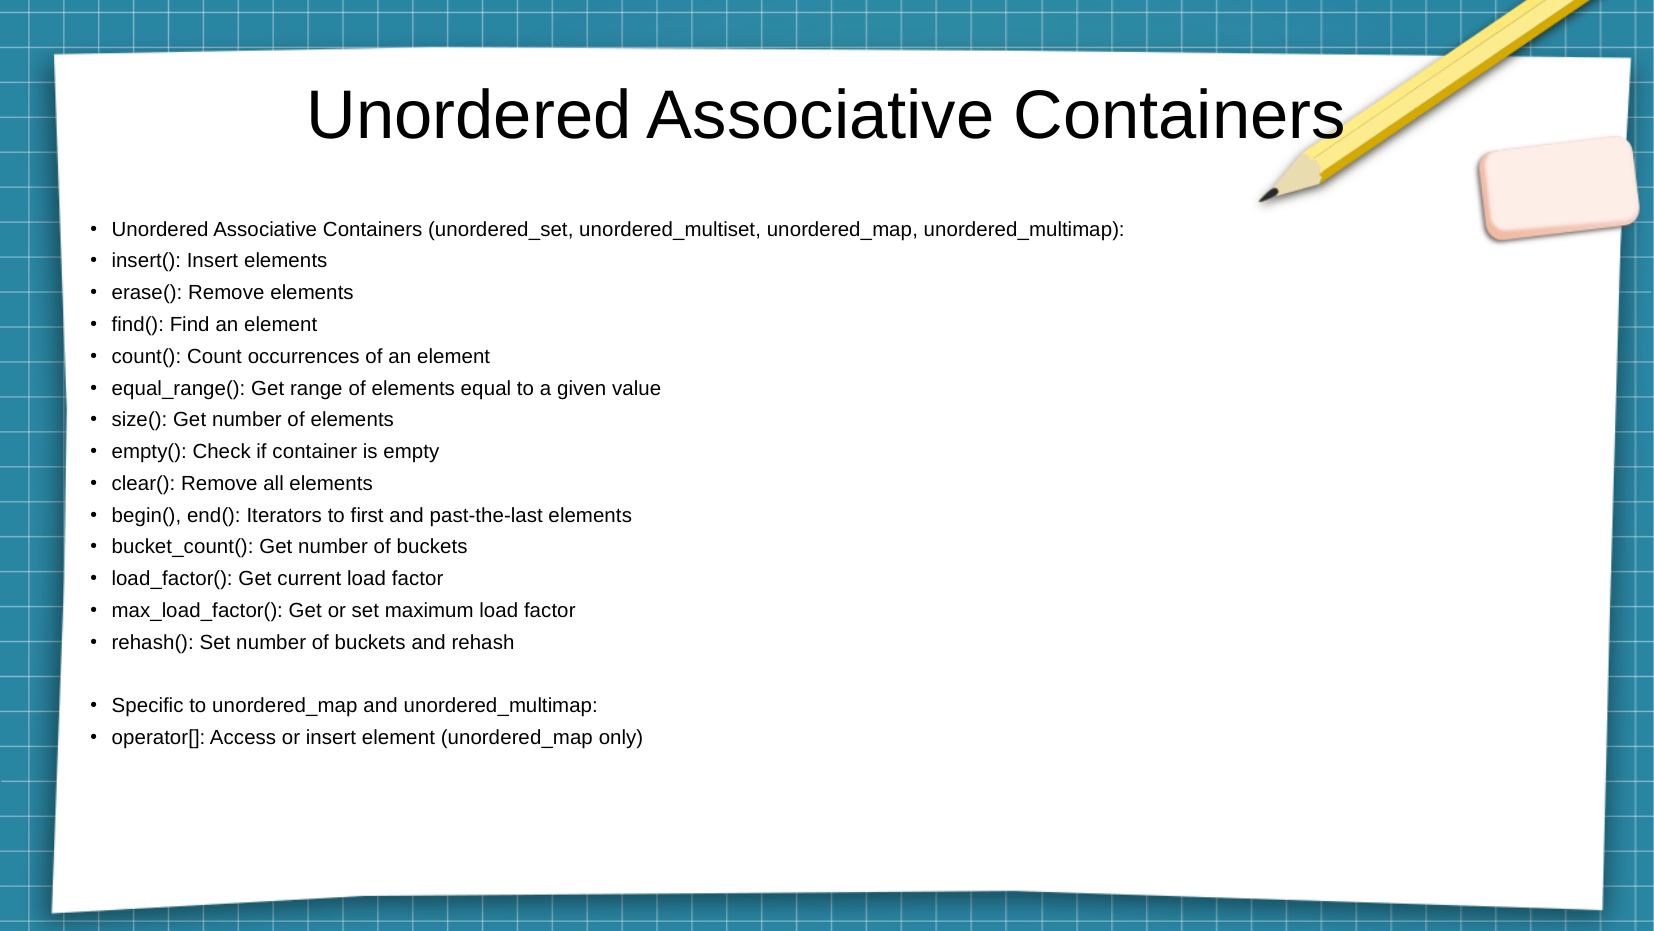

# Unordered Associative Containers
Unordered Associative Containers (unordered_set, unordered_multiset, unordered_map, unordered_multimap):
insert(): Insert elements
erase(): Remove elements
find(): Find an element
count(): Count occurrences of an element
equal_range(): Get range of elements equal to a given value
size(): Get number of elements
empty(): Check if container is empty
clear(): Remove all elements
begin(), end(): Iterators to first and past-the-last elements
bucket_count(): Get number of buckets
load_factor(): Get current load factor
max_load_factor(): Get or set maximum load factor
rehash(): Set number of buckets and rehash
Specific to unordered_map and unordered_multimap:
operator[]: Access or insert element (unordered_map only)